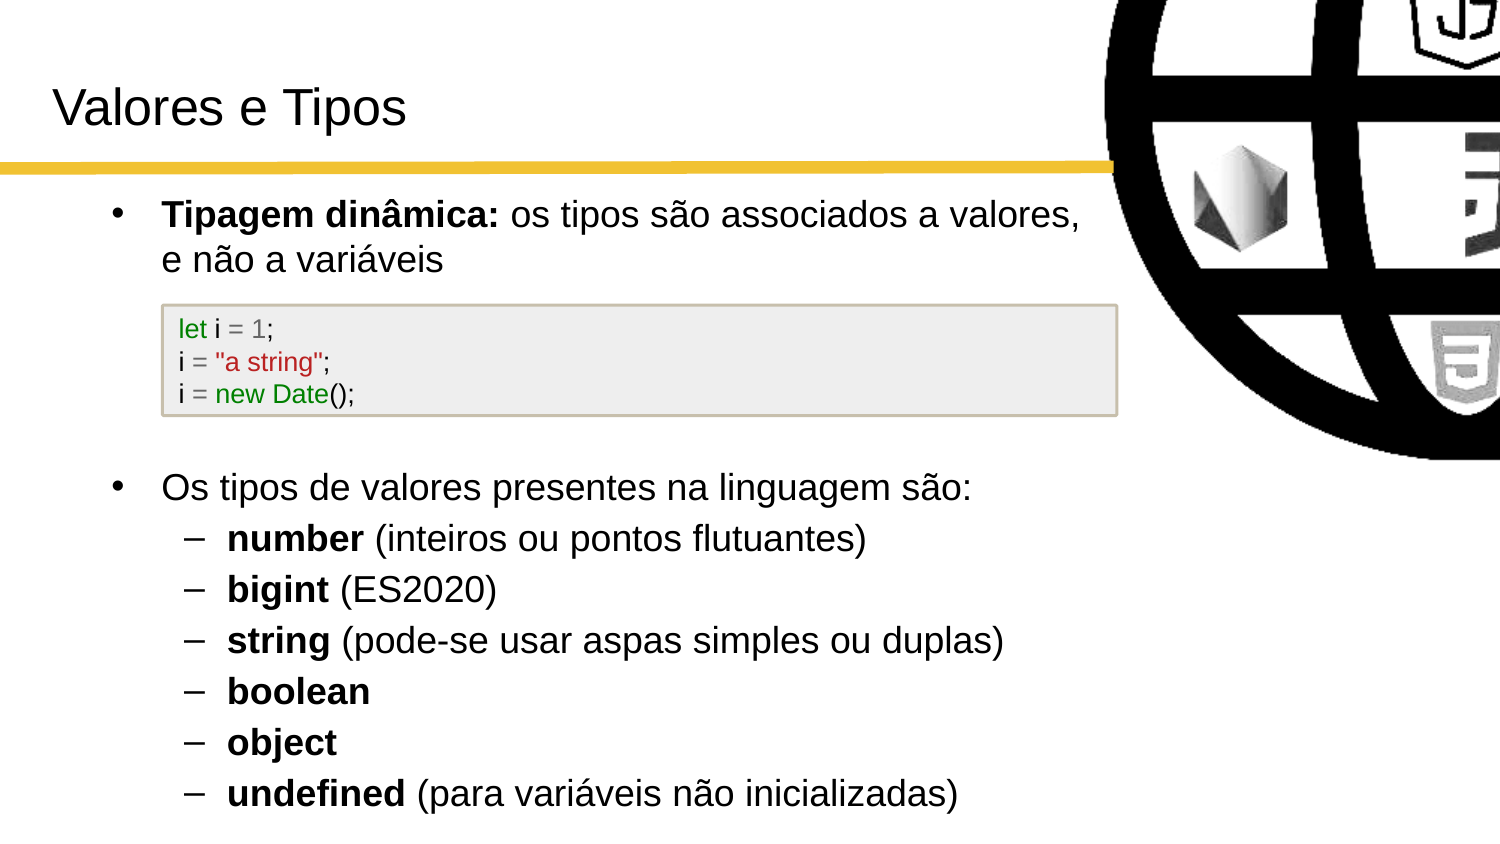

Valores e Tipos
Tipagem dinâmica: os tipos são associados a valores, e não a variáveis
Os tipos de valores presentes na linguagem são:
number (inteiros ou pontos flutuantes)
bigint (ES2020)
string (pode-se usar aspas simples ou duplas)
boolean
object
undefined (para variáveis não inicializadas)
let i = 1;
i = "a string";
i = new Date();